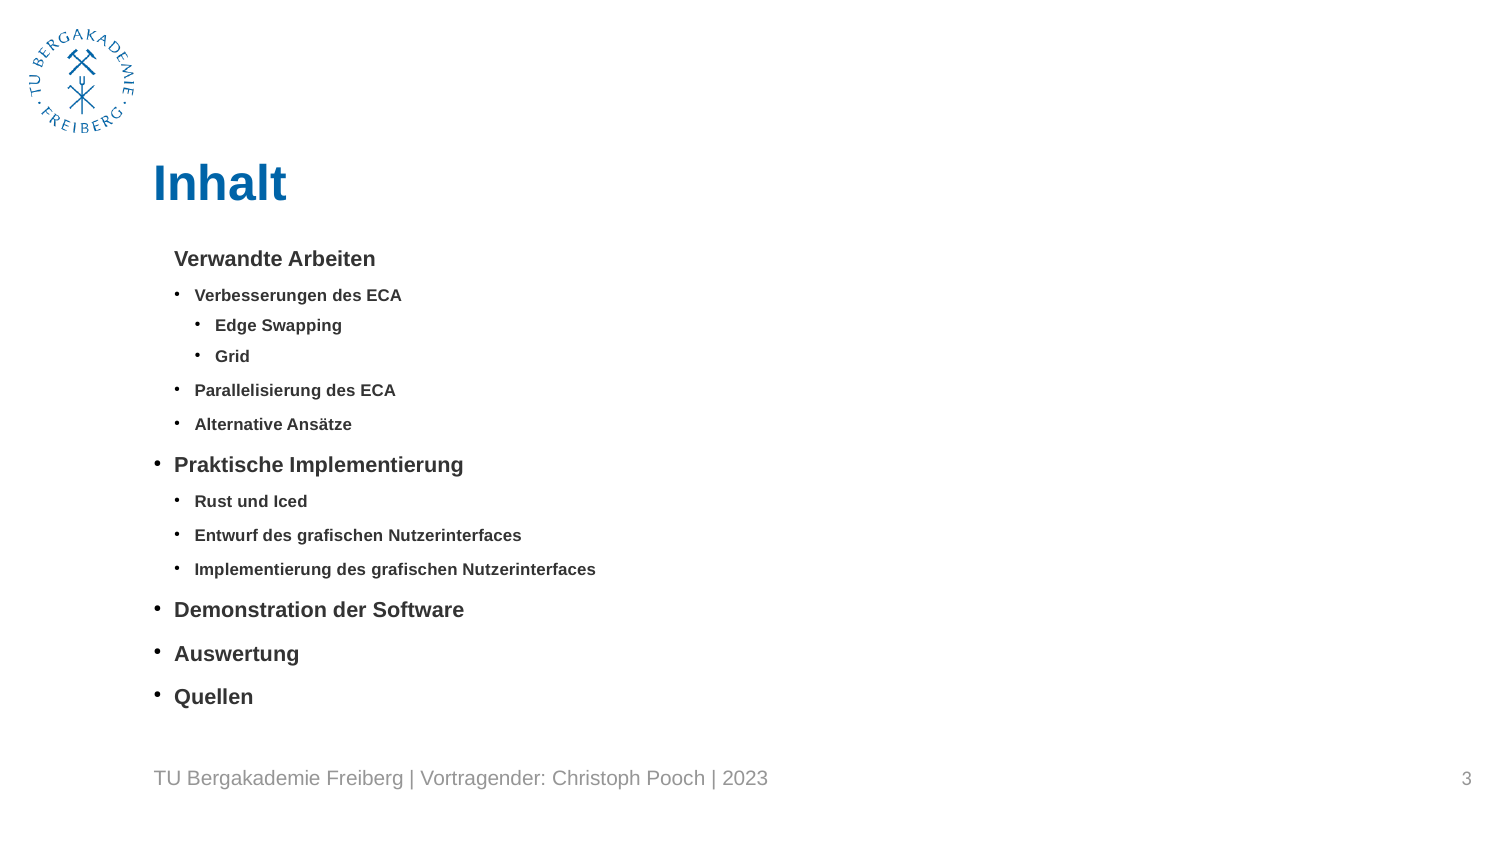

Inhalt
# Verwandte Arbeiten
Verbesserungen des ECA
Edge Swapping
Grid
Parallelisierung des ECA
Alternative Ansätze
Praktische Implementierung
Rust und Iced
Entwurf des grafischen Nutzerinterfaces
Implementierung des grafischen Nutzerinterfaces
Demonstration der Software
Auswertung
Quellen
TU Bergakademie Freiberg | Vortragender: Christoph Pooch | 2023
3